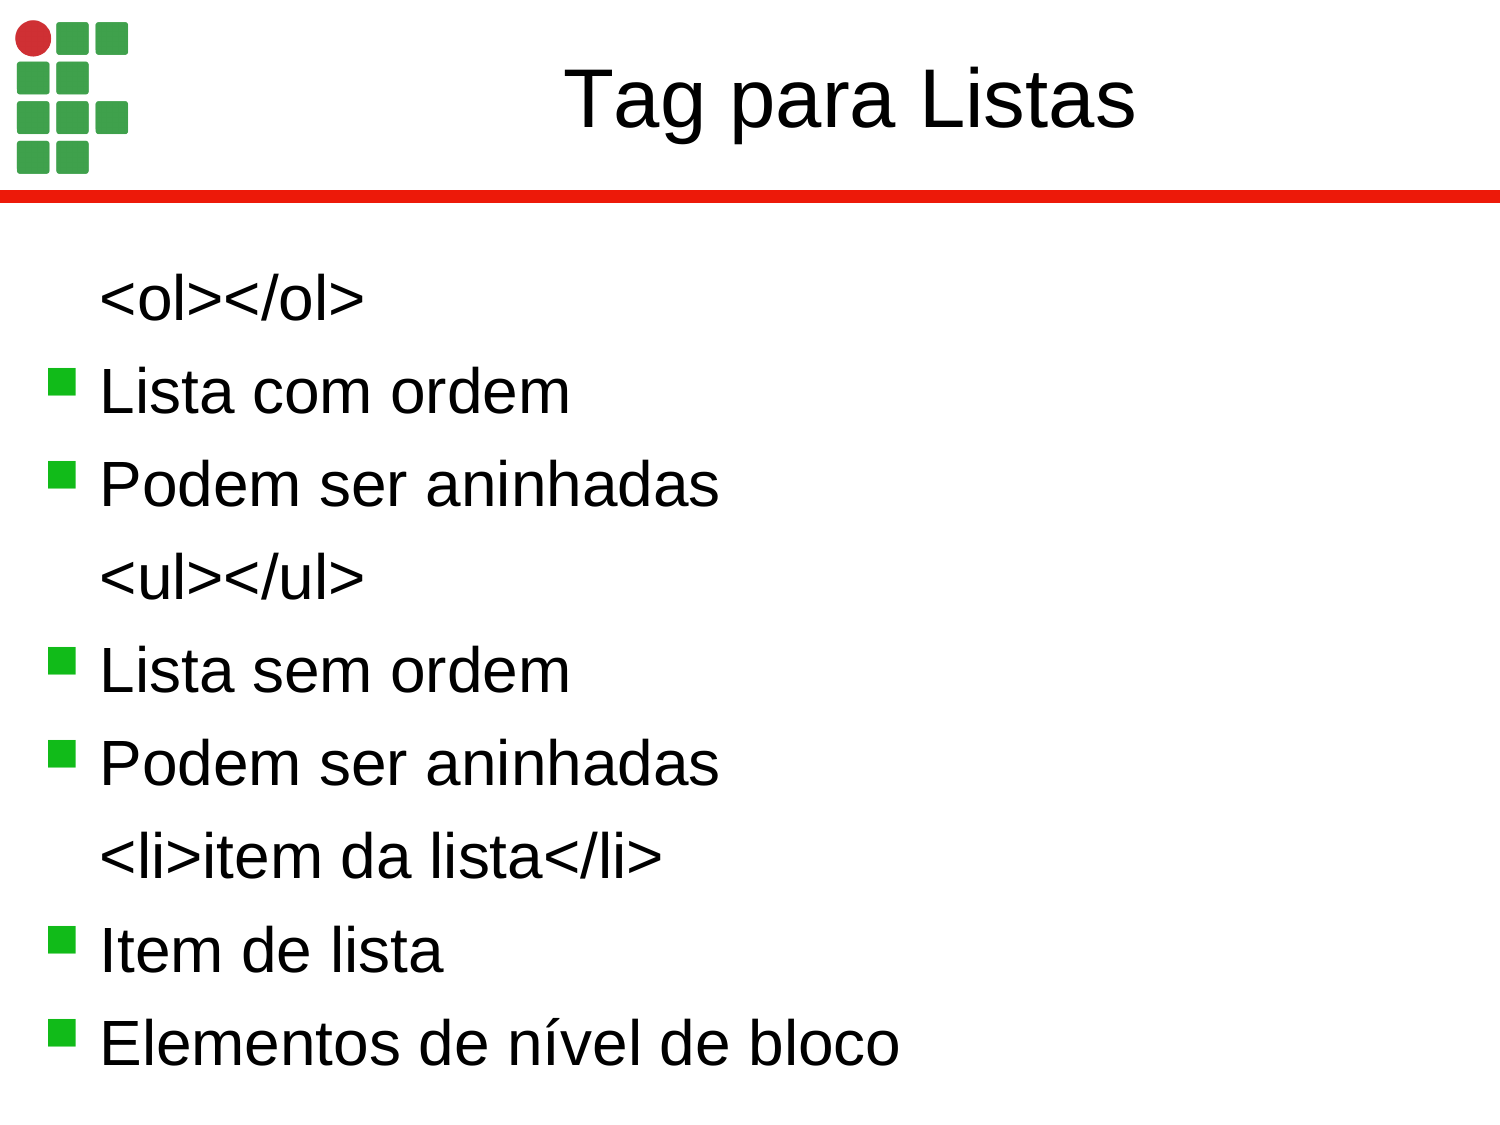

# Tag para Listas
<ol></ol>
Lista com ordem
Podem ser aninhadas
<ul></ul>
Lista sem ordem
Podem ser aninhadas
<li>item da lista</li>
Item de lista
Elementos de nível de bloco